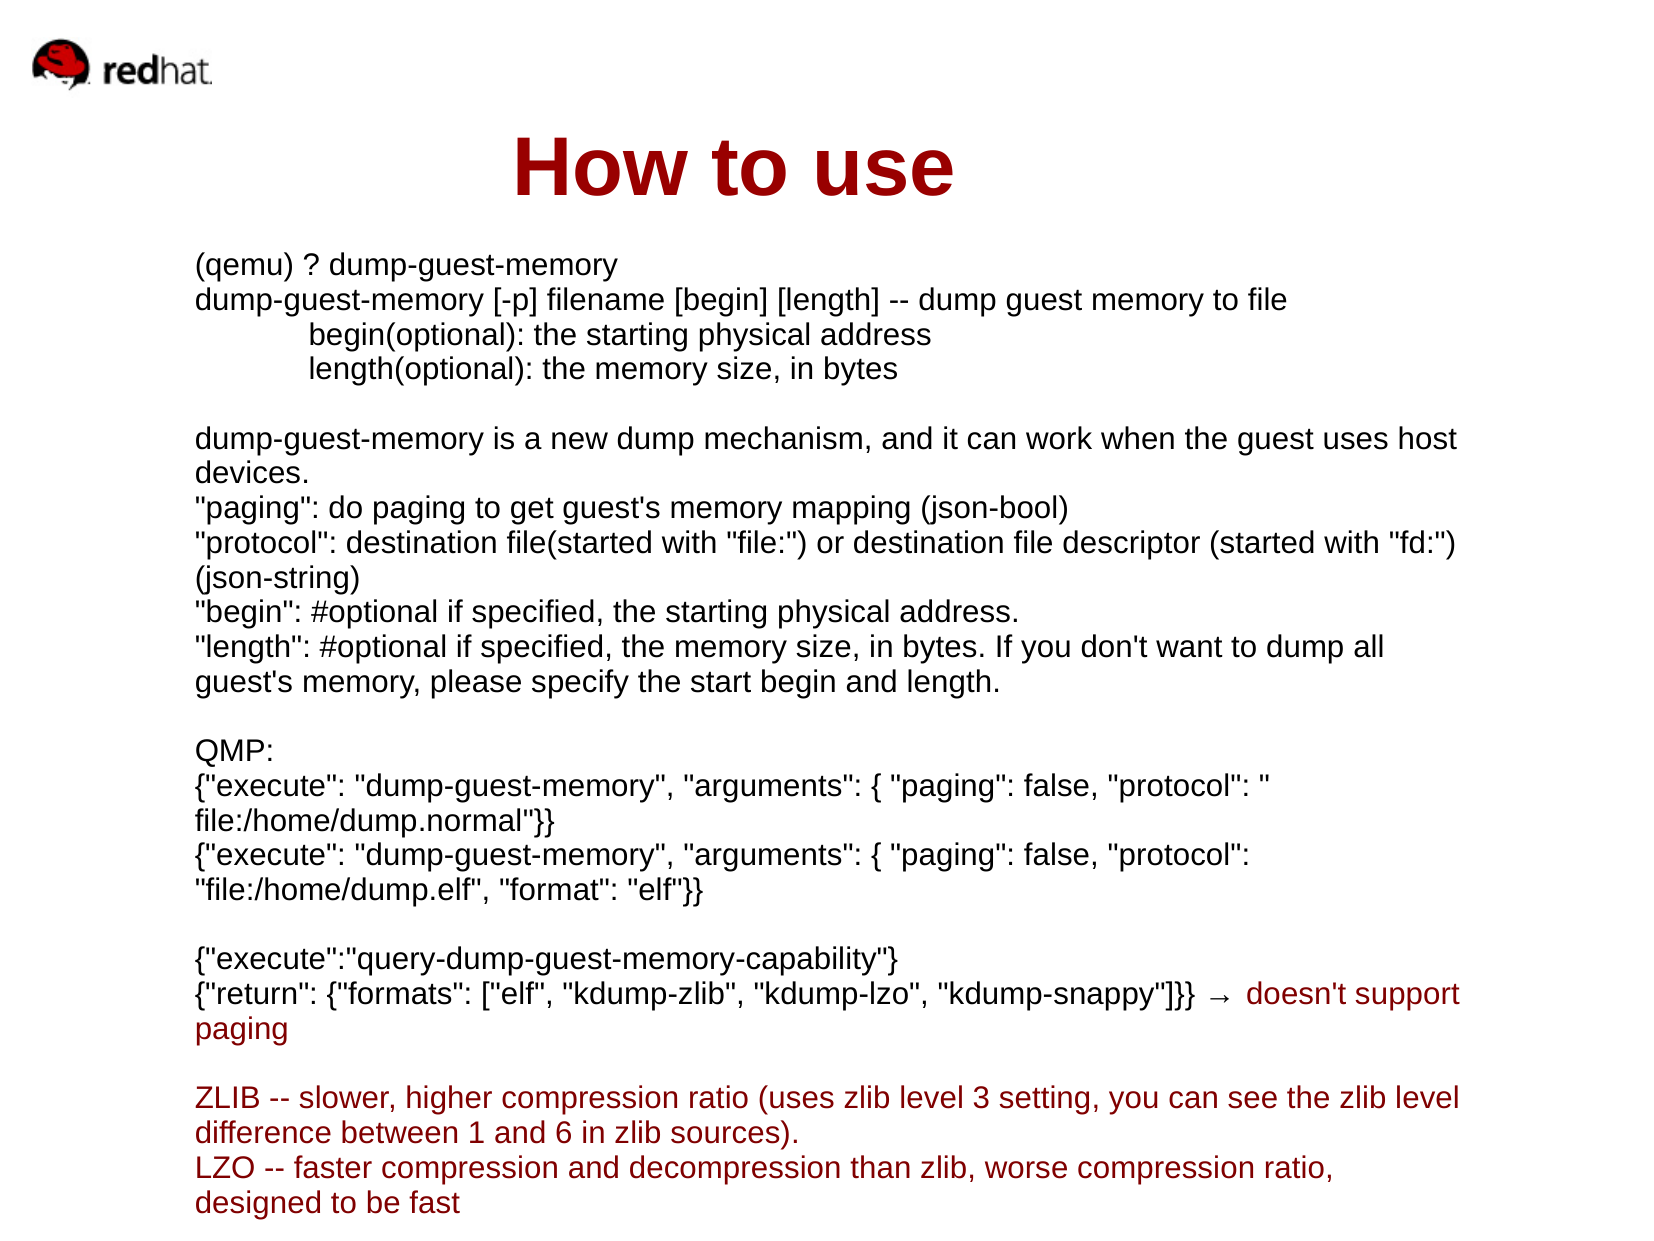

How to use
(qemu) ? dump-guest-memory
dump-guest-memory [-p] filename [begin] [length] -- dump guest memory to file
 begin(optional): the starting physical address
 length(optional): the memory size, in bytes
dump-guest-memory is a new dump mechanism, and it can work when the guest uses host devices.
"paging": do paging to get guest's memory mapping (json-bool)
"protocol": destination file(started with "file:") or destination file descriptor (started with "fd:") (json-string)
"begin": #optional if specified, the starting physical address.
"length": #optional if specified, the memory size, in bytes. If you don't want to dump all guest's memory, please specify the start begin and length.
QMP:
{"execute": "dump-guest-memory", "arguments": { "paging": false, "protocol": "file:/home/dump.normal"}}
{"execute": "dump-guest-memory", "arguments": { "paging": false, "protocol": "file:/home/dump.elf", "format": "elf"}}
{"execute":"query-dump-guest-memory-capability"}
{"return": {"formats": ["elf", "kdump-zlib", "kdump-lzo", "kdump-snappy"]}} → doesn't support paging
ZLIB -- slower, higher compression ratio (uses zlib level 3 setting, you can see the zlib level difference between 1 and 6 in zlib sources).
LZO -- faster compression and decompression than zlib, worse compression ratio, designed to be fast